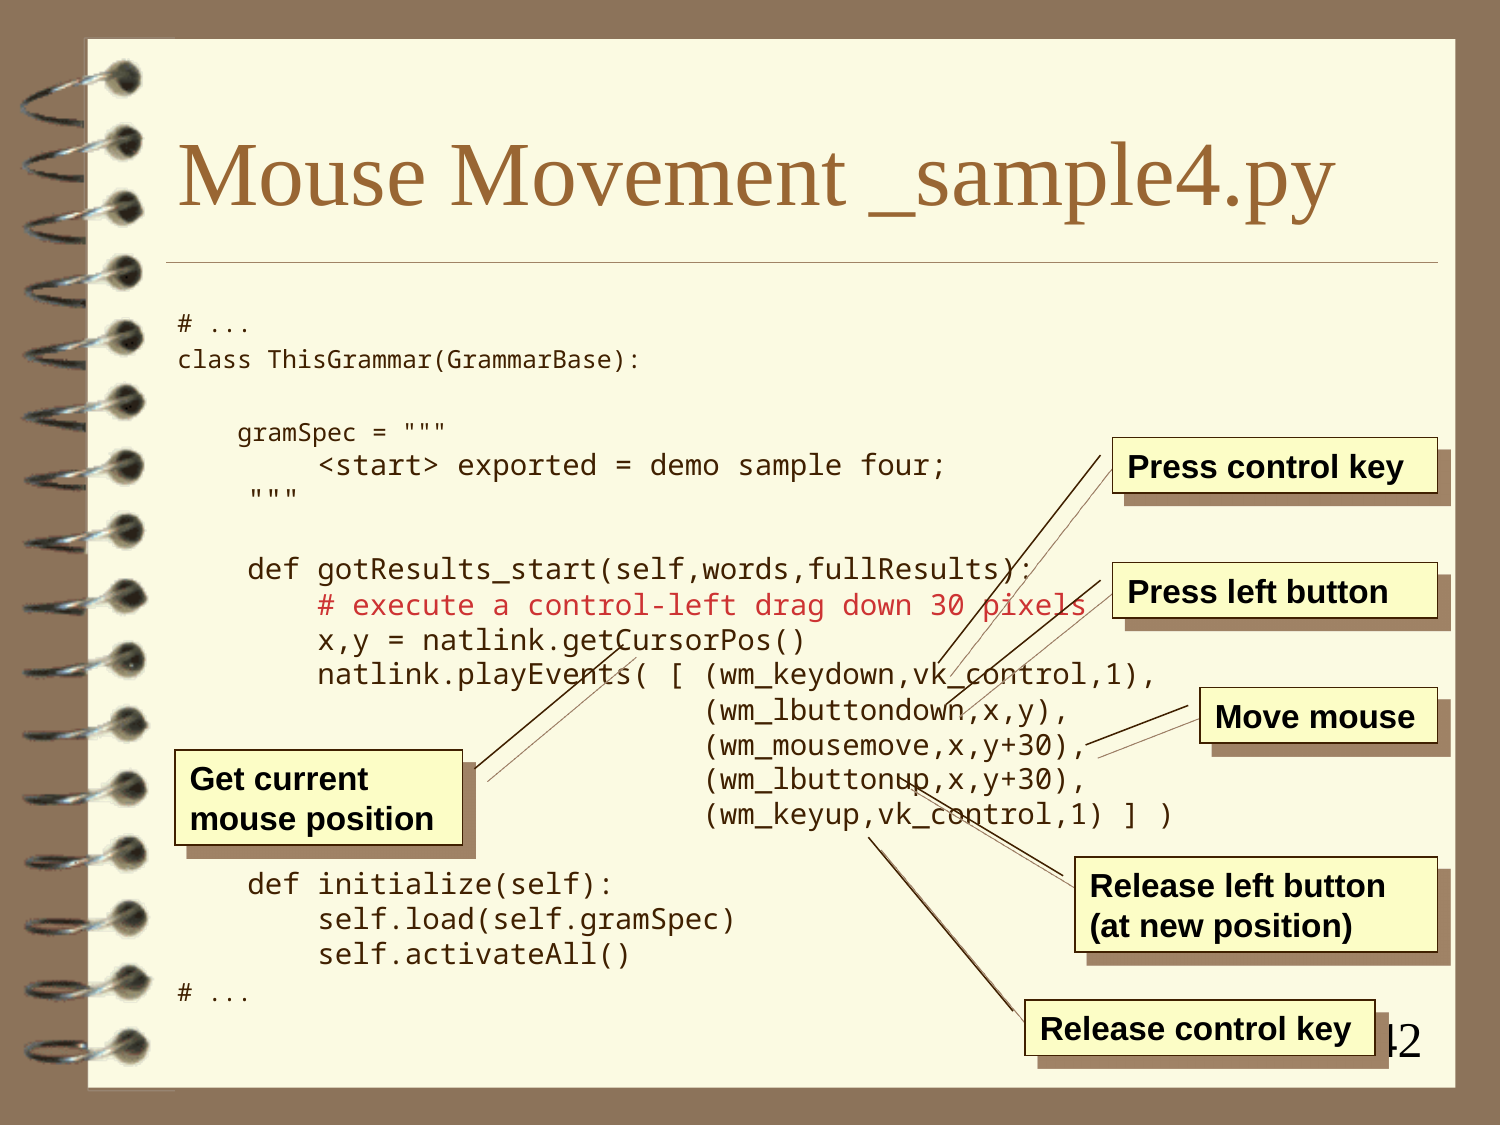

# Mouse Movement _sample4.py
# ...
class ThisGrammar(GrammarBase):
 gramSpec = """
 <start> exported = demo sample four;
 """
 def gotResults_start(self,words,fullResults):
 # execute a control-left drag down 30 pixels
 x,y = natlink.getCursorPos()
 natlink.playEvents( [ (wm_keydown,vk_control,1),
 (wm_lbuttondown,x,y),
 (wm_mousemove,x,y+30),
 (wm_lbuttonup,x,y+30),
 (wm_keyup,vk_control,1) ] )
 def initialize(self):
 self.load(self.gramSpec)
 self.activateAll()
# ...
Press control key
Press left button
Move mouse
Get current mouse position
Release left button (at new position)
Release control key
42